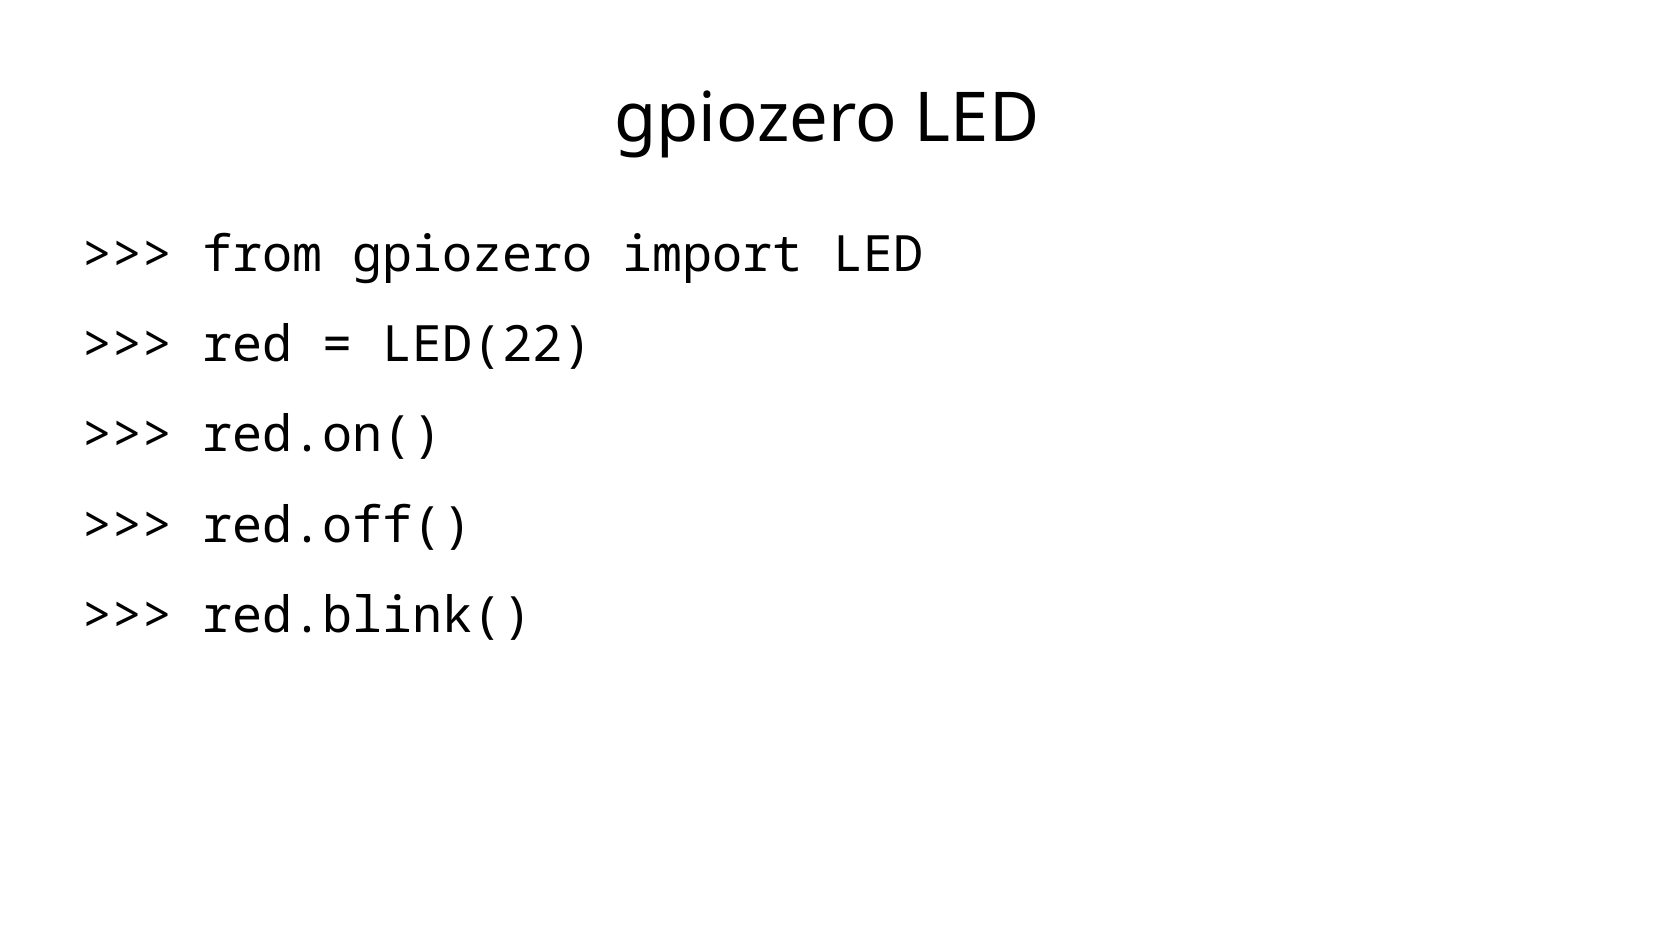

# gpiozero LED
>>> from gpiozero import LED
>>> red = LED(22)
>>> red.on()
>>> red.off()
>>> red.blink()